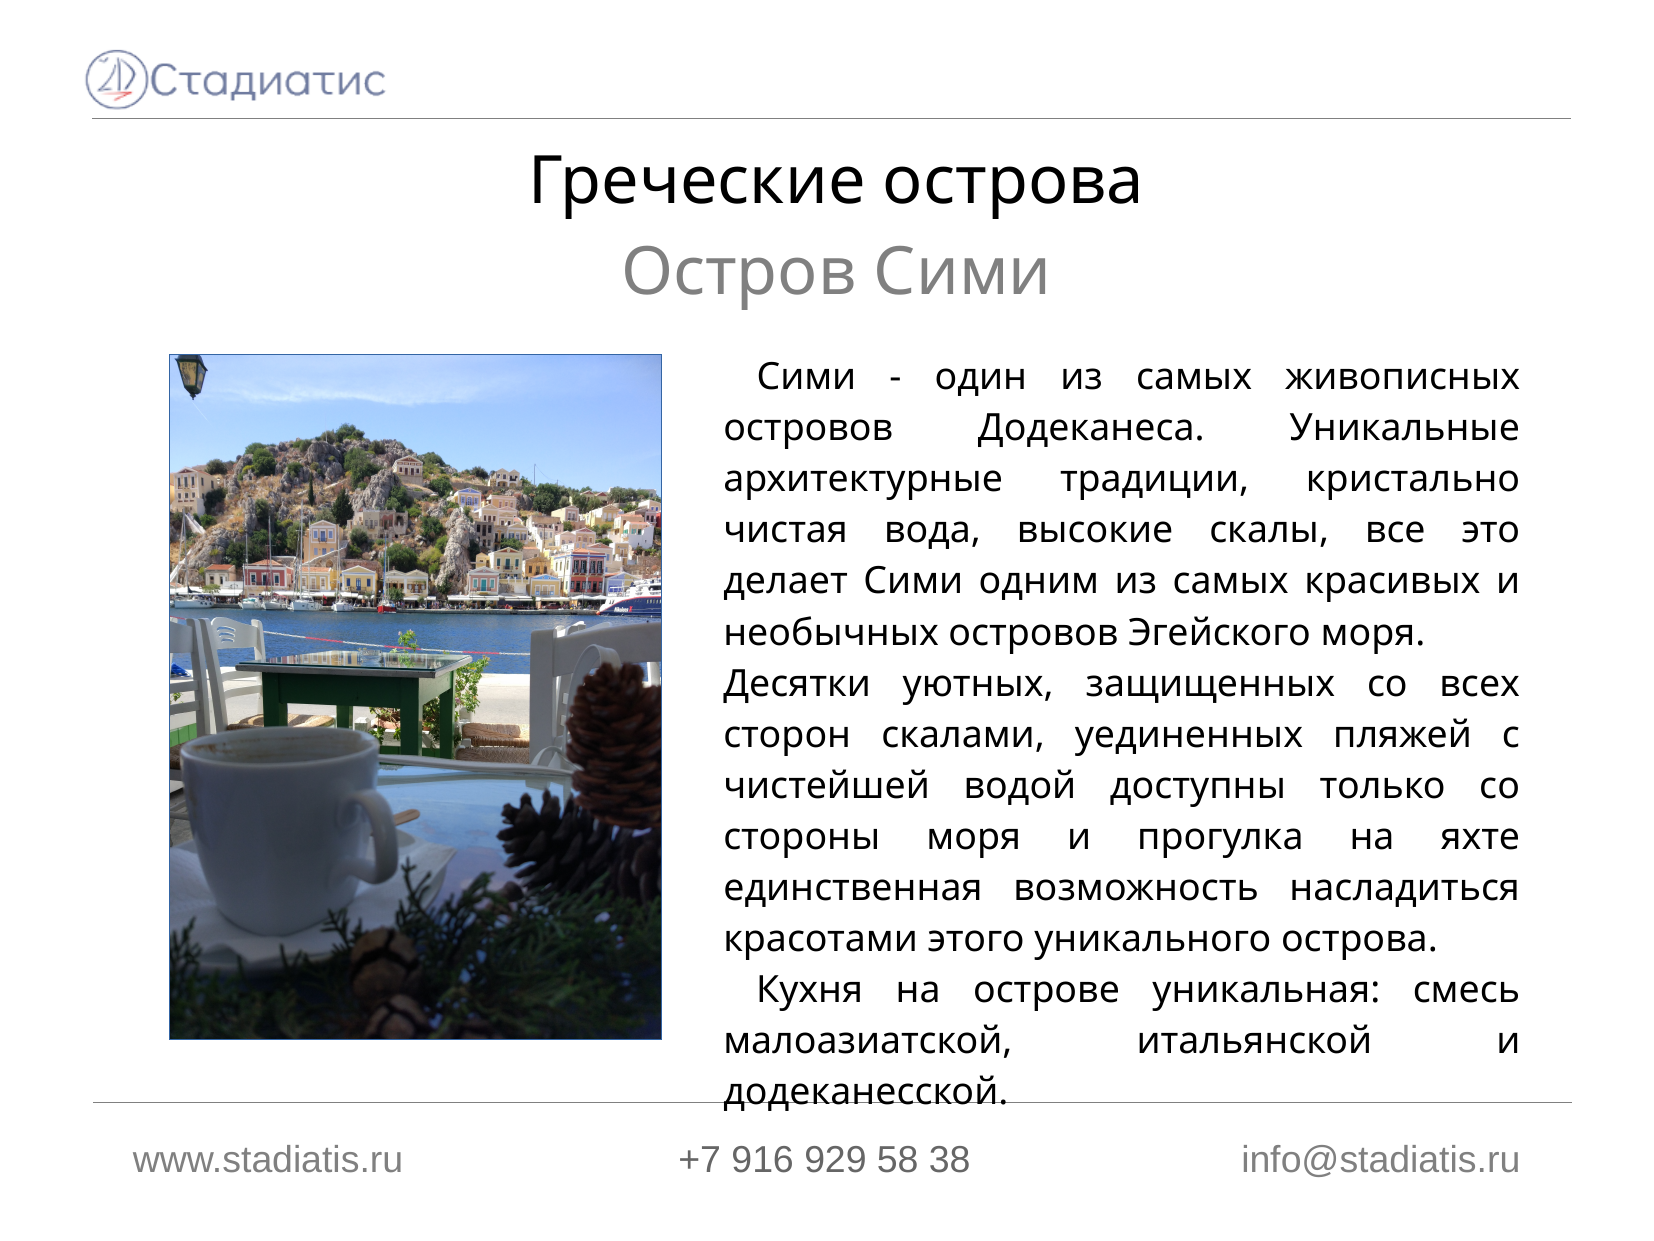

Греческие острова
Остров Сими
 Сими - один из самых живописных островов Додеканеса. Уникальные архитектурные традиции, кристально чистая вода, высокие скалы, все это делает Сими одним из самых красивых и необычных островов Эгейского моря.
Десятки уютных, защищенных со всех сторон скалами, уединенных пляжей с чистейшей водой доступны только со стороны моря и прогулка на яхте единственная возможность насладиться красотами этого уникального острова.
 Кухня на острове уникальная: смесь малоазиатской, итальянской и додеканесской.
www.stadiatis.ru
+7 916 929 58 38
info@stadiatis.ru